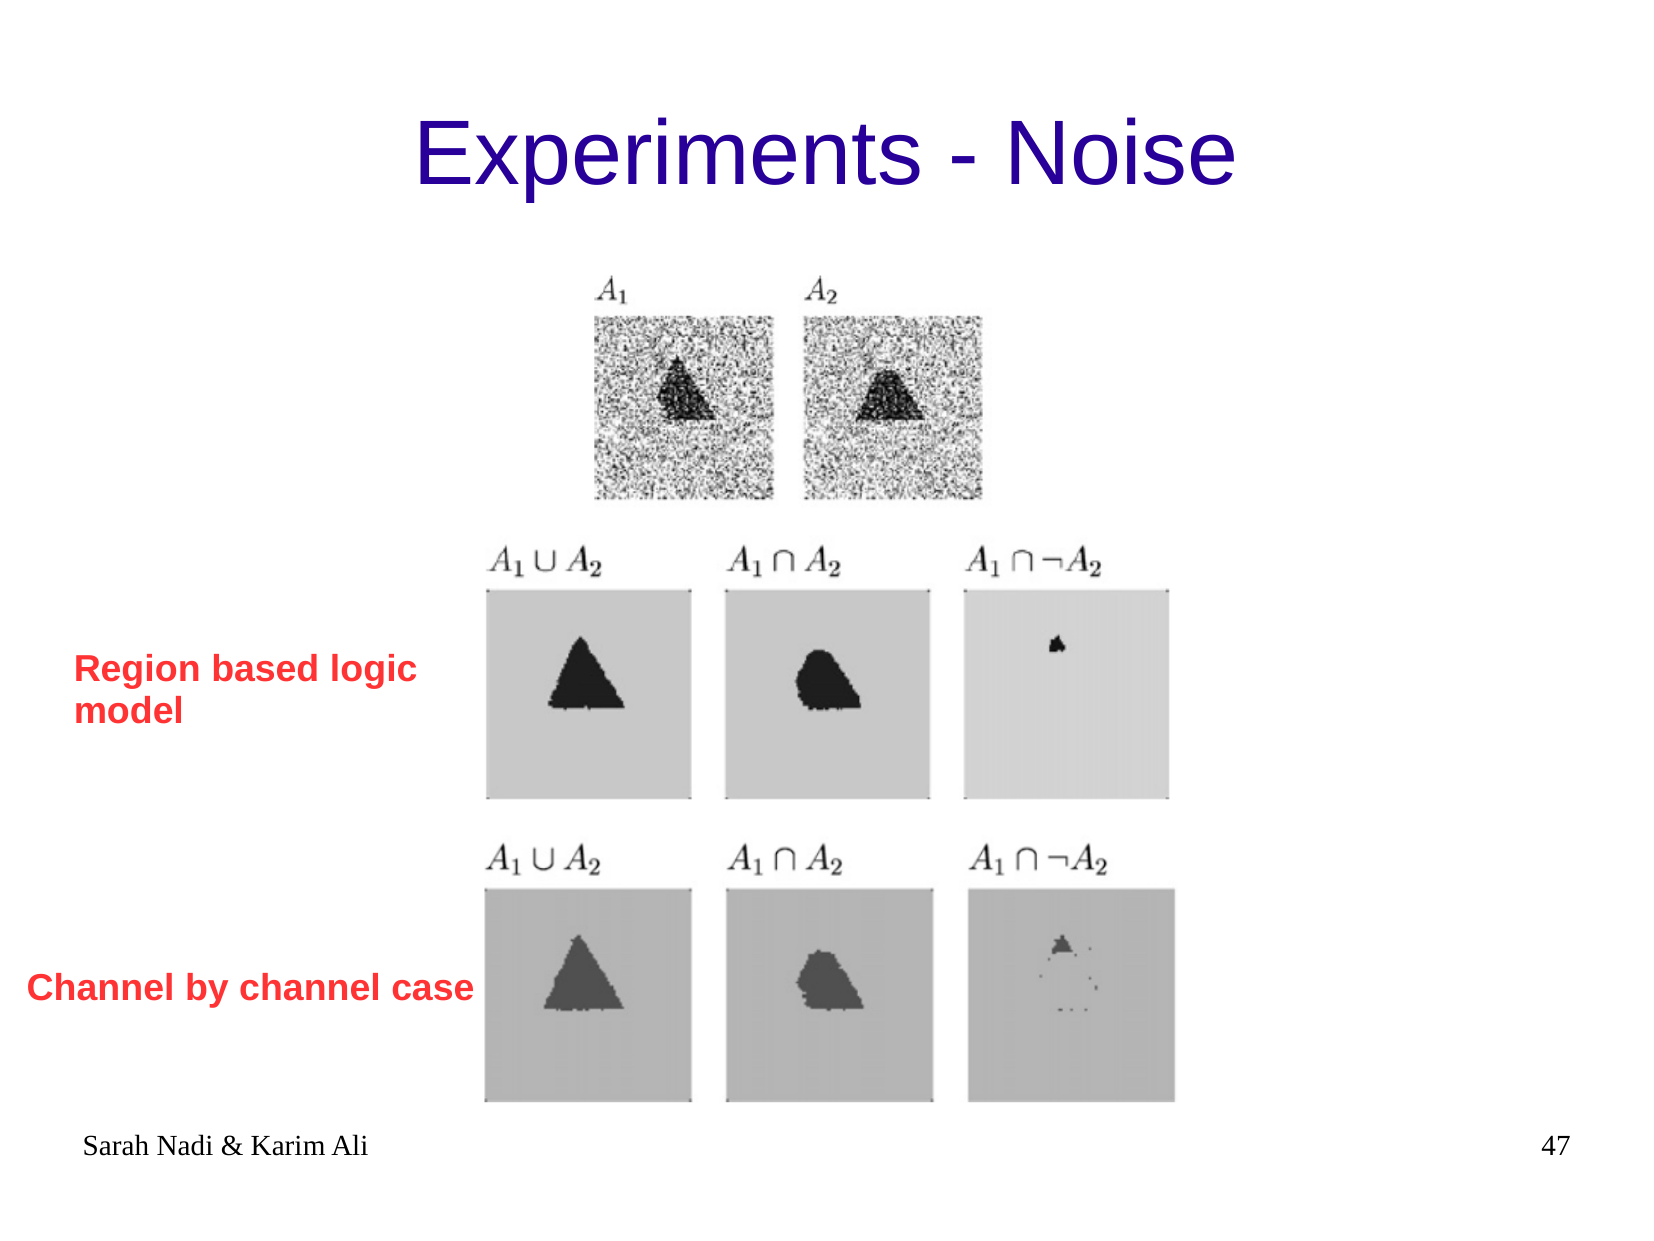

# Experiments - Noise
Region based logic
model
Channel by channel case
Sarah Nadi & Karim Ali
47